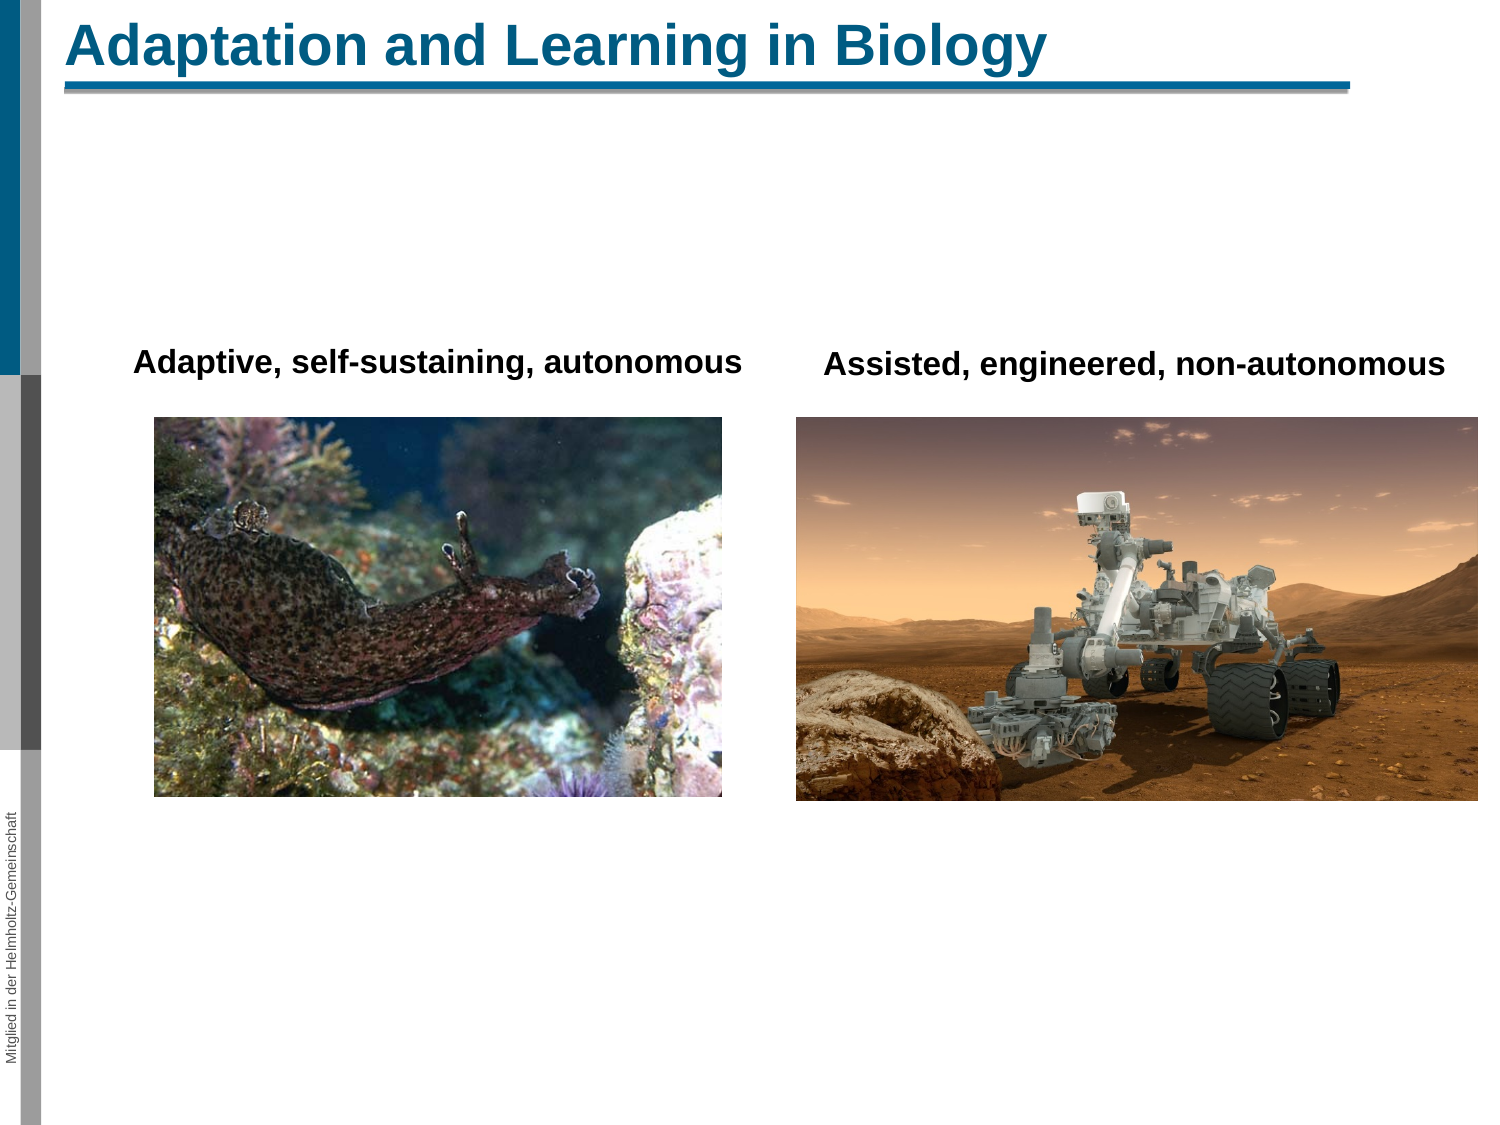

Adaptation and Learning in Biology
Adaptive, self-sustaining, autonomous
Assisted, engineered, non-autonomous